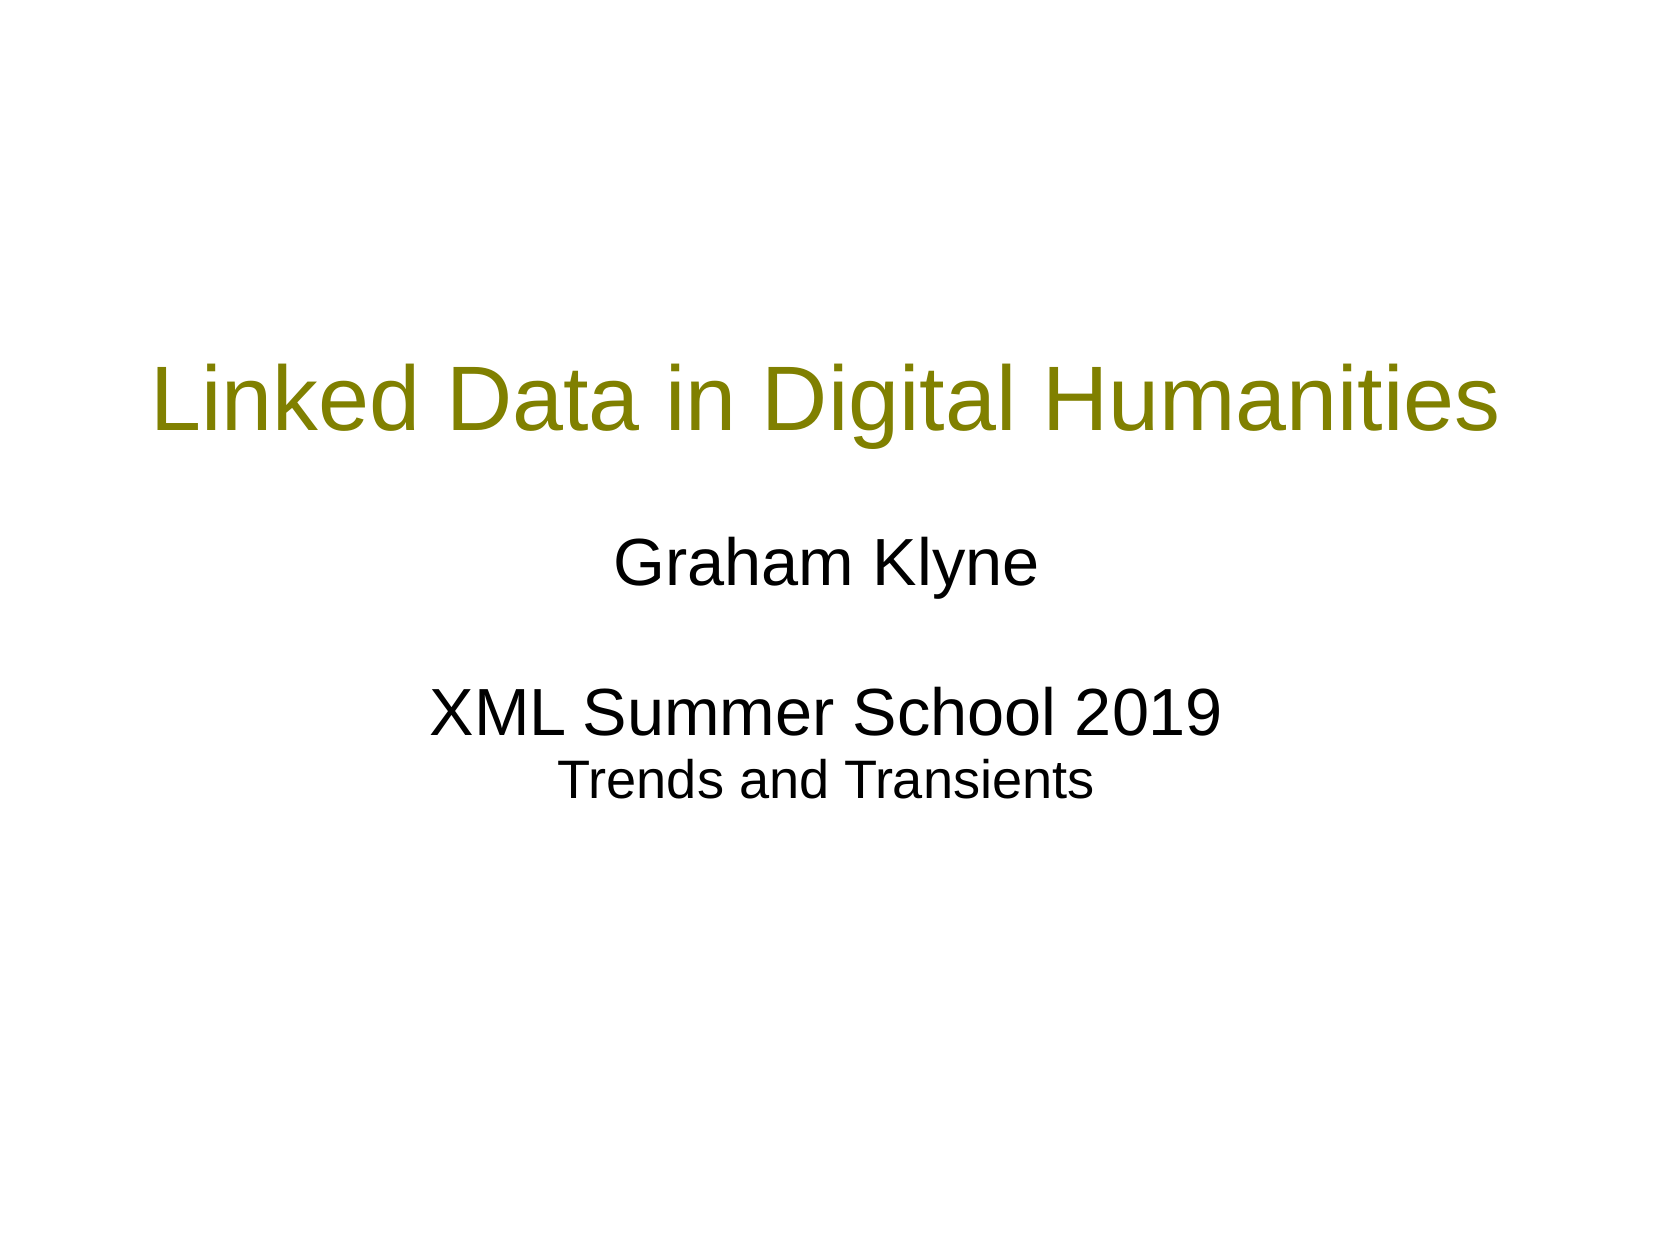

# Linked Data in Digital Humanities
Graham Klyne
XML Summer School 2019
Trends and Transients